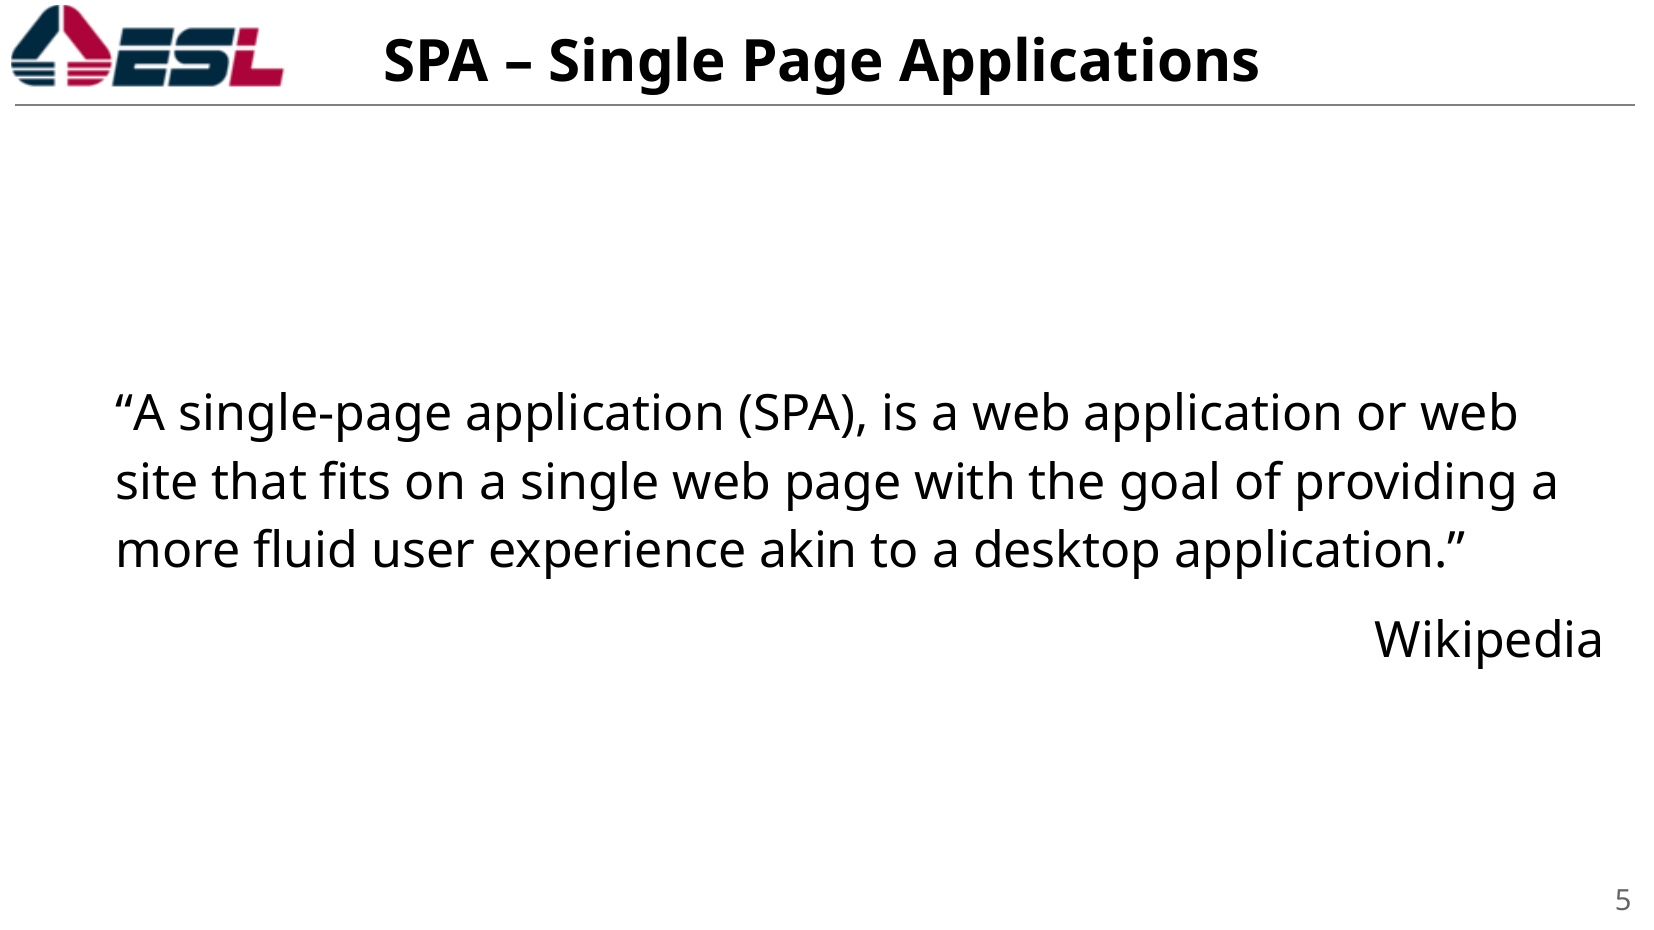

# SPA – Single Page Applications
“A single-page application (SPA), is a web application or web site that fits on a single web page with the goal of providing a more fluid user experience akin to a desktop application.”
Wikipedia